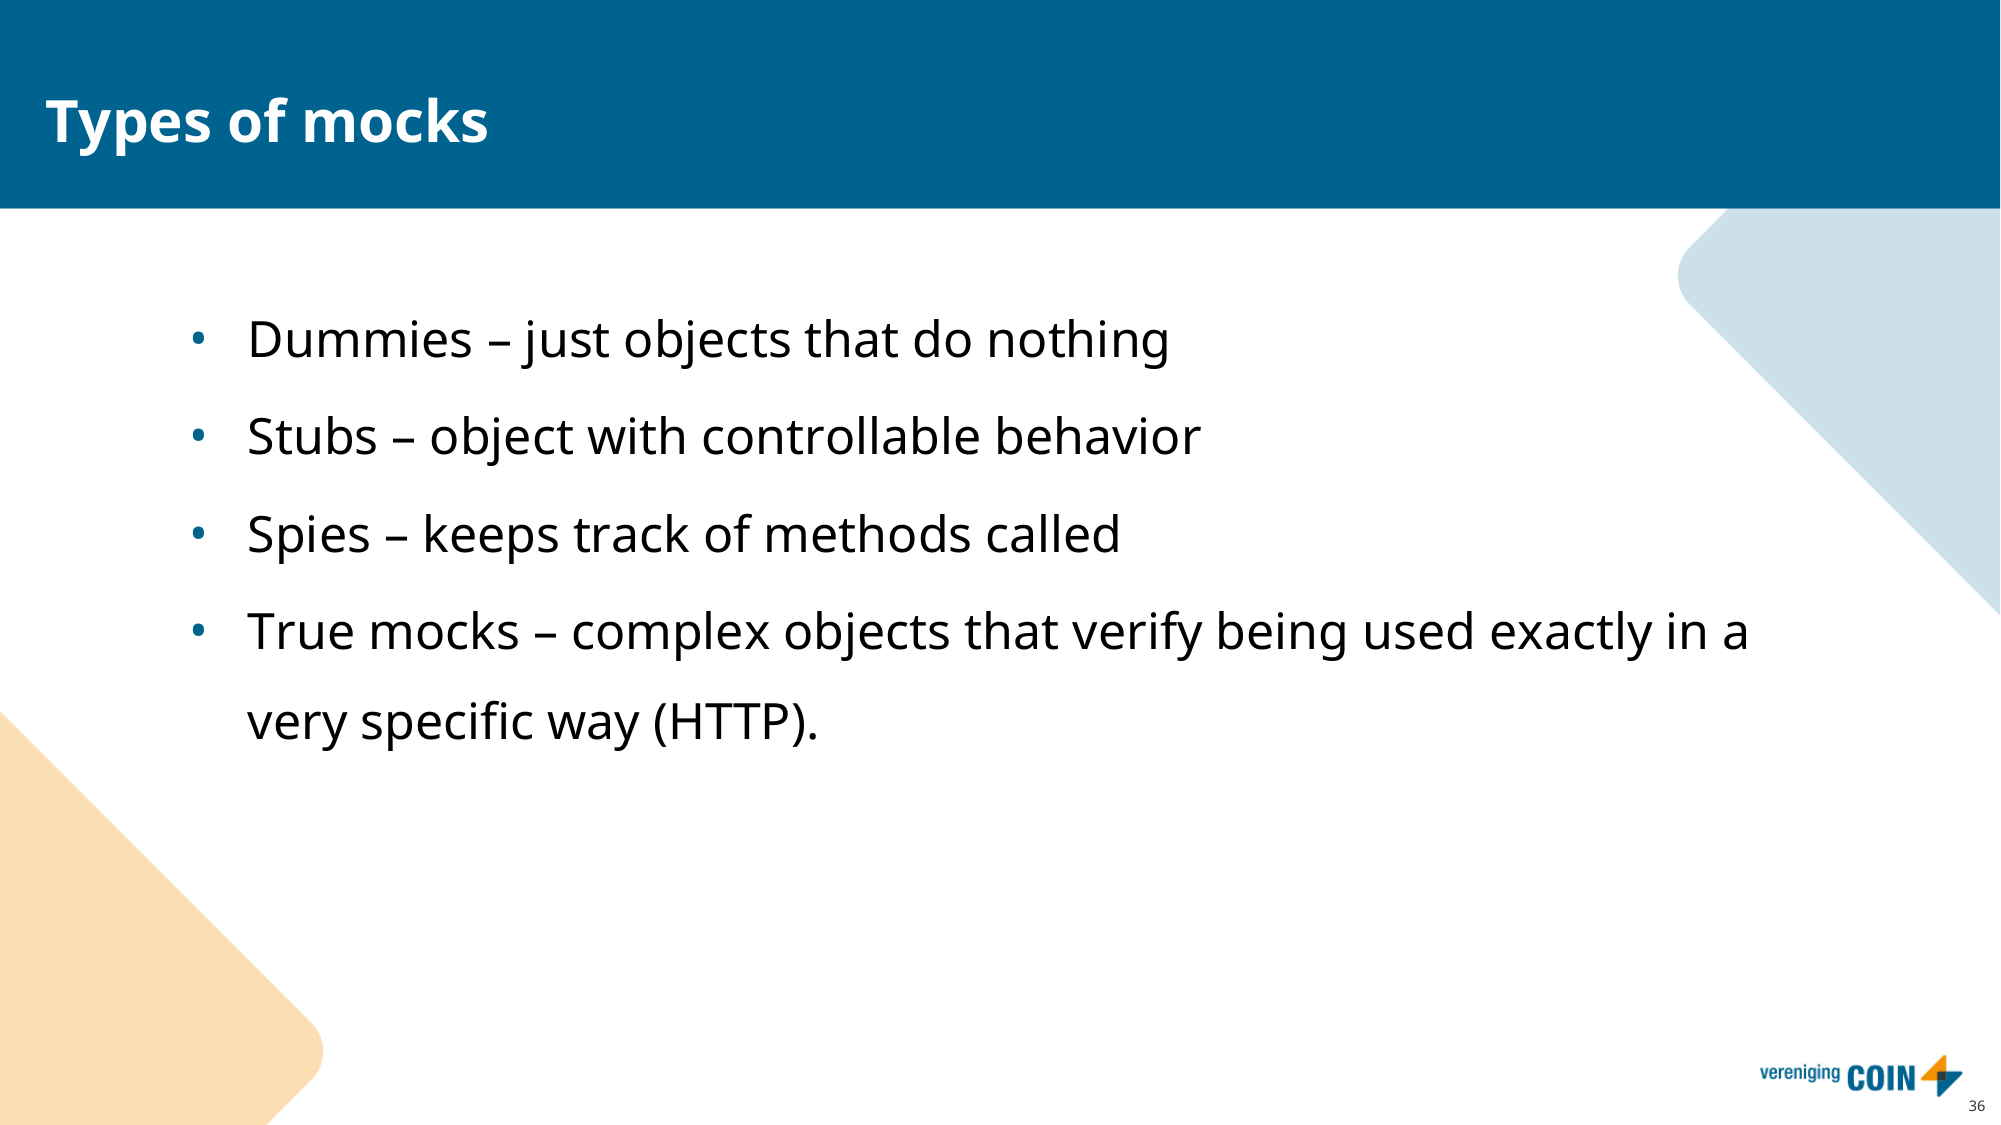

Types of mocks
Dummies – just objects that do nothing
Stubs – object with controllable behavior
Spies – keeps track of methods called
True mocks – complex objects that verify being used exactly in a very specific way (HTTP).